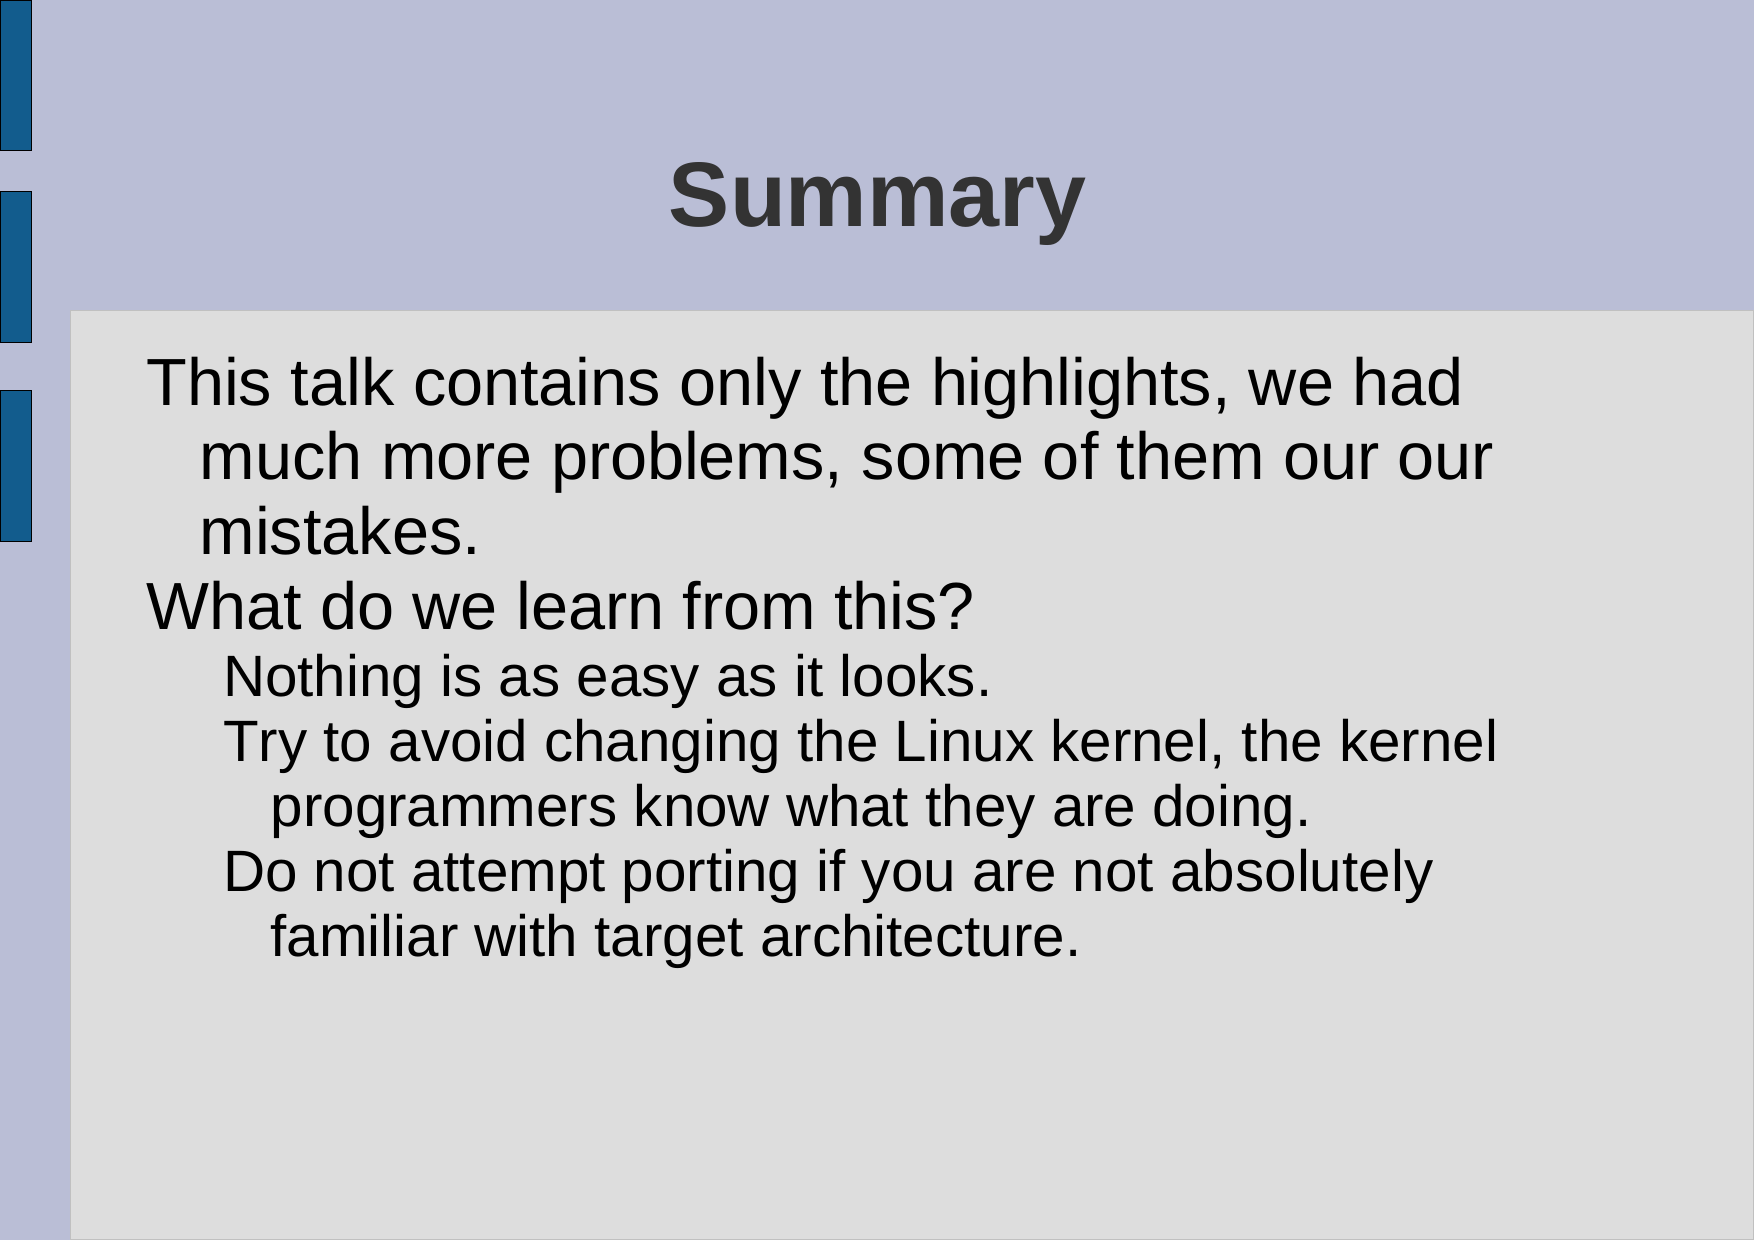

# Summary
This talk contains only the highlights, we had much more problems, some of them our our mistakes.
What do we learn from this?
Nothing is as easy as it looks.
Try to avoid changing the Linux kernel, the kernel programmers know what they are doing.
Do not attempt porting if you are not absolutely familiar with target architecture.